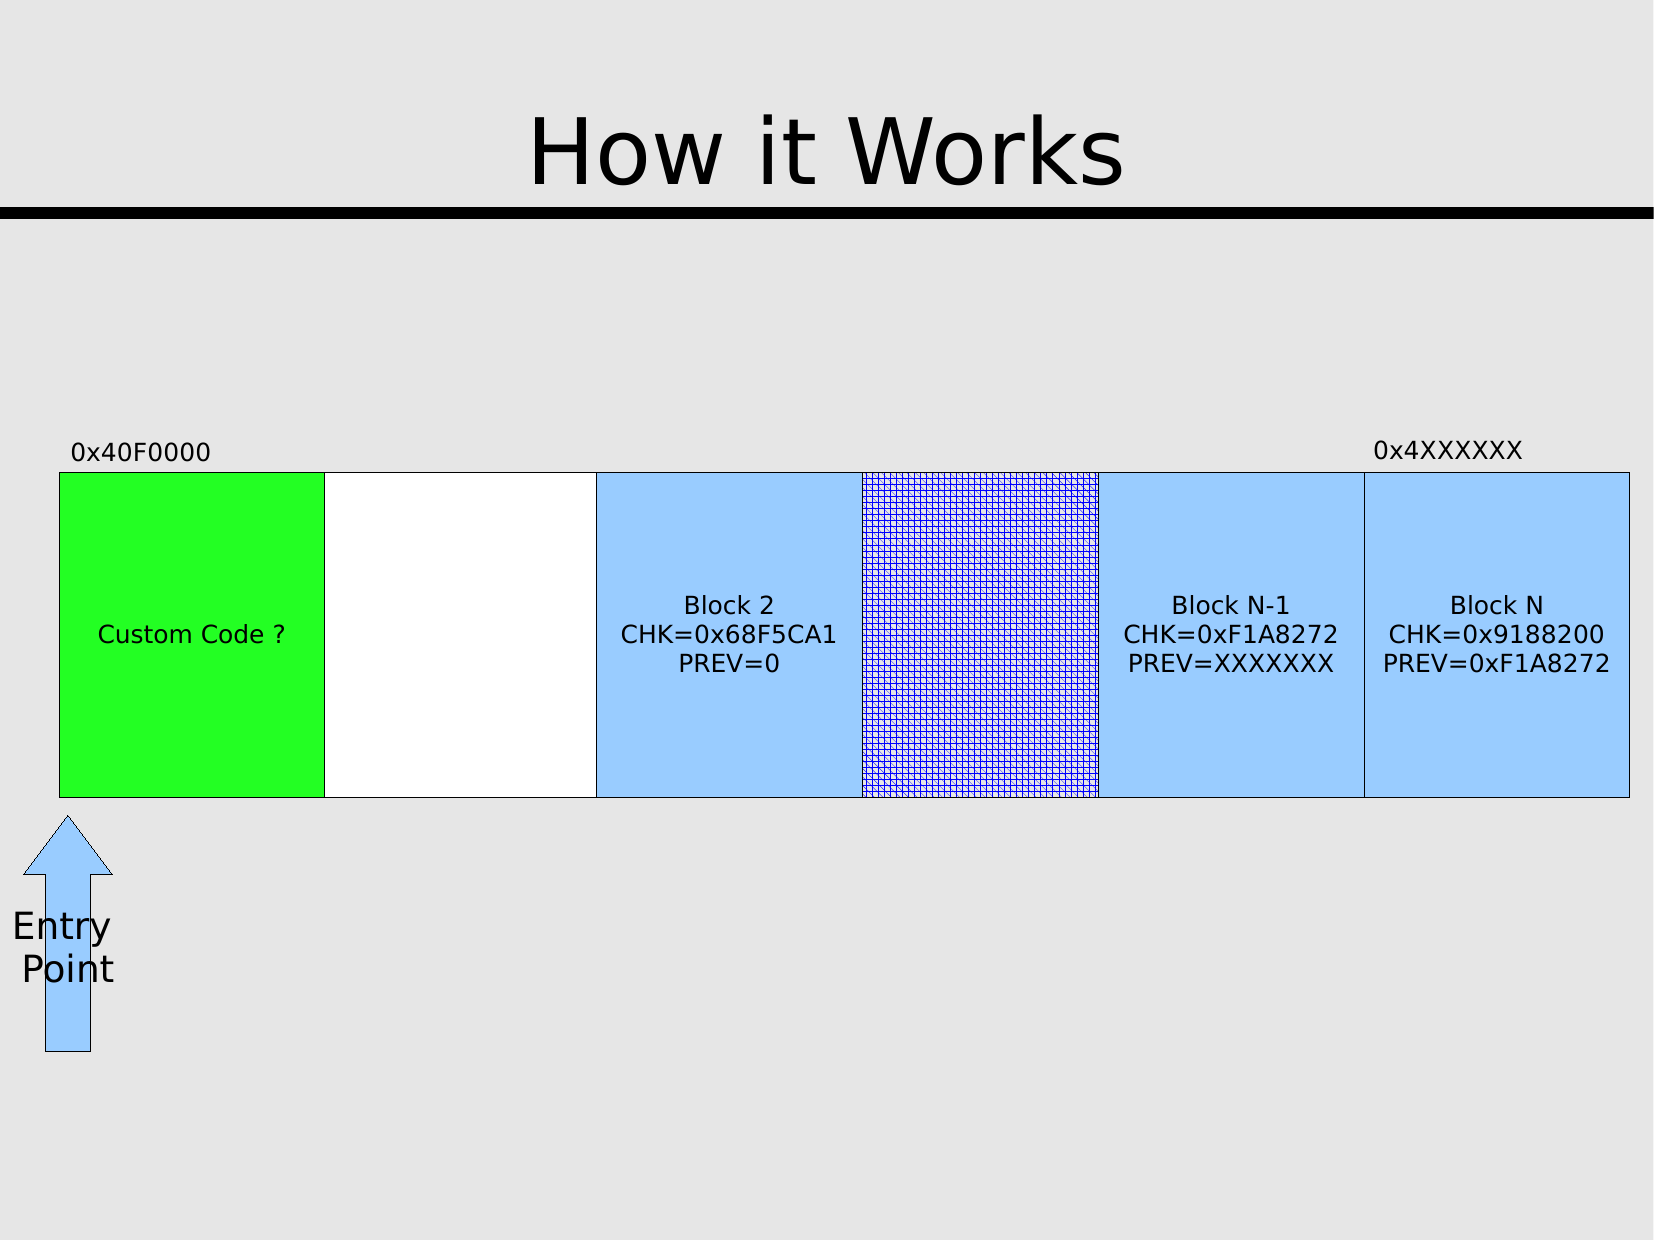

# How it Works
0x4XXXXXX
0x40F0000
Custom Code ?
Block 2
CHK=0x68F5CA1
PREV=0
Block N-1
CHK=0xF1A8272
PREV=XXXXXXX
Block N
CHK=0x9188200
PREV=0xF1A8272
Entry
Point